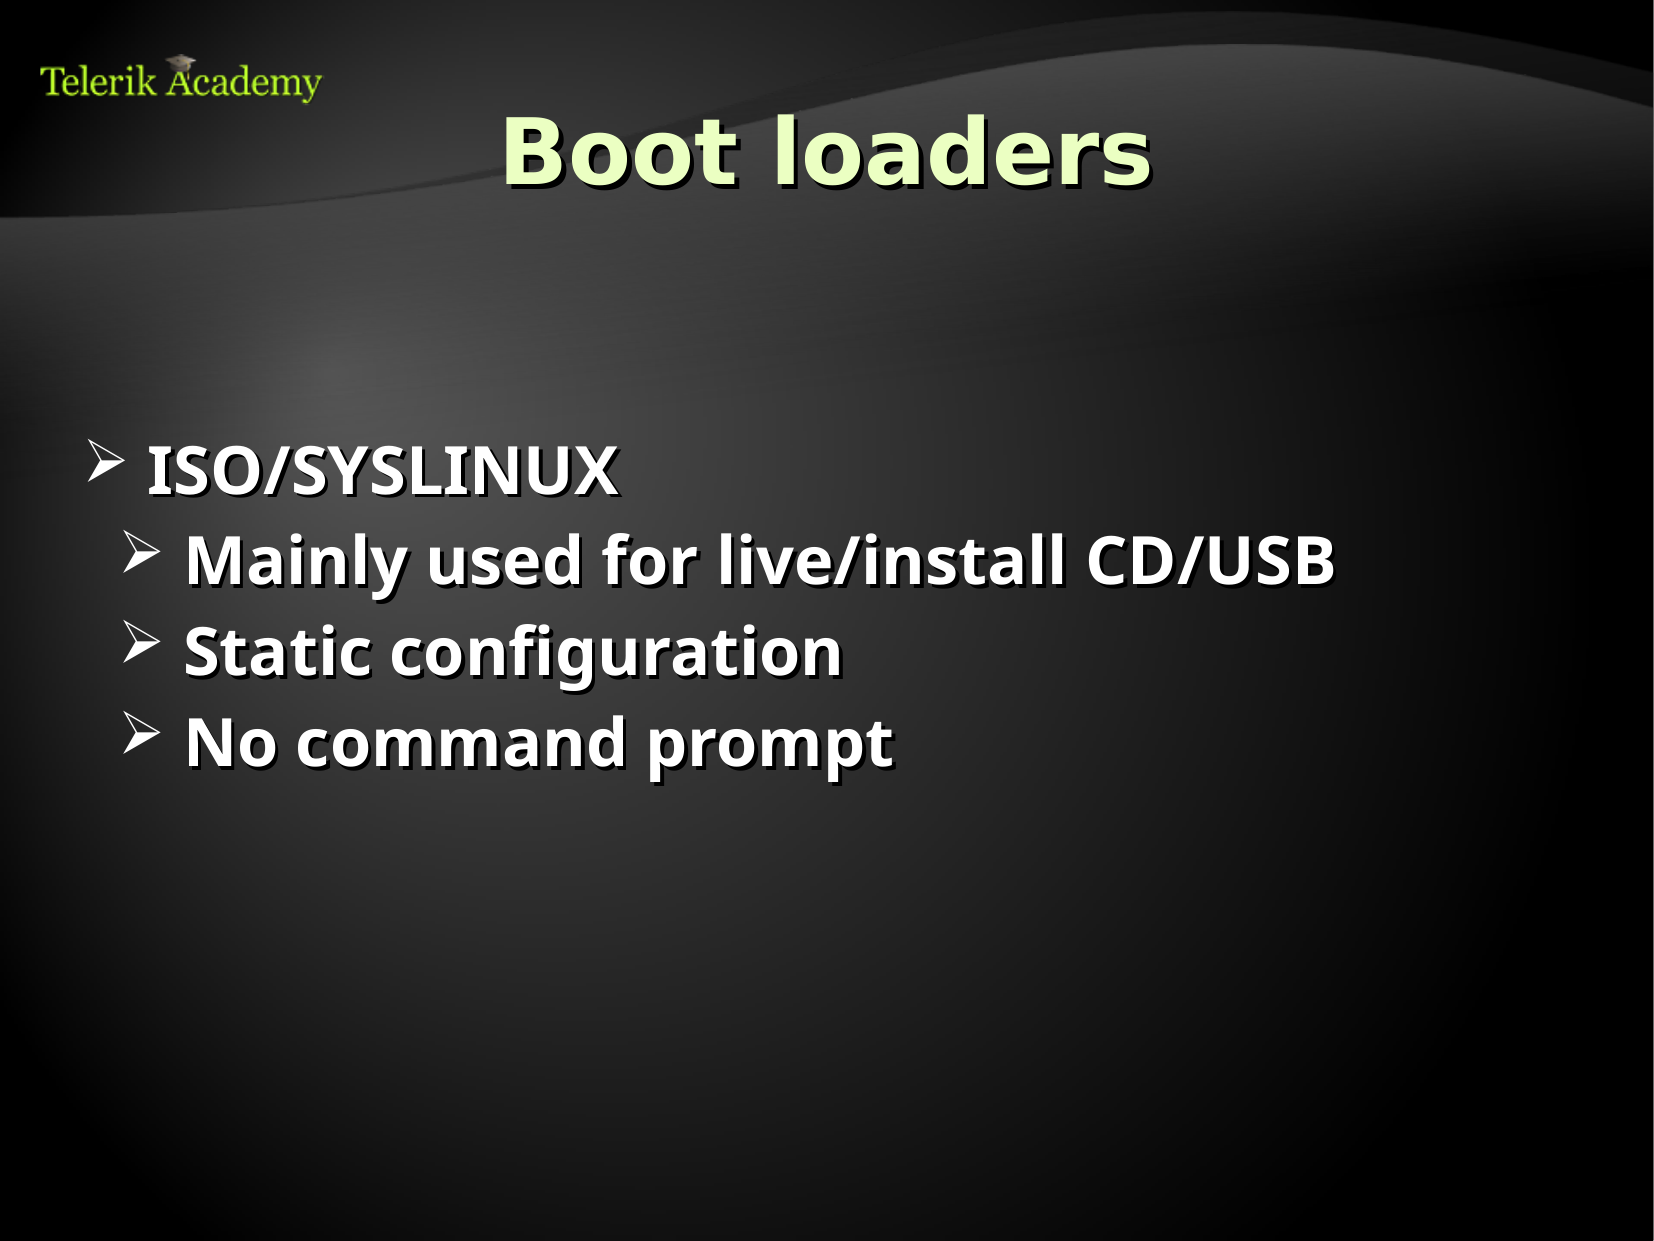

Boot loaders
# ISO/SYSLINUX
 Mainly used for live/install CD/USB
 Static configuration
 No command prompt